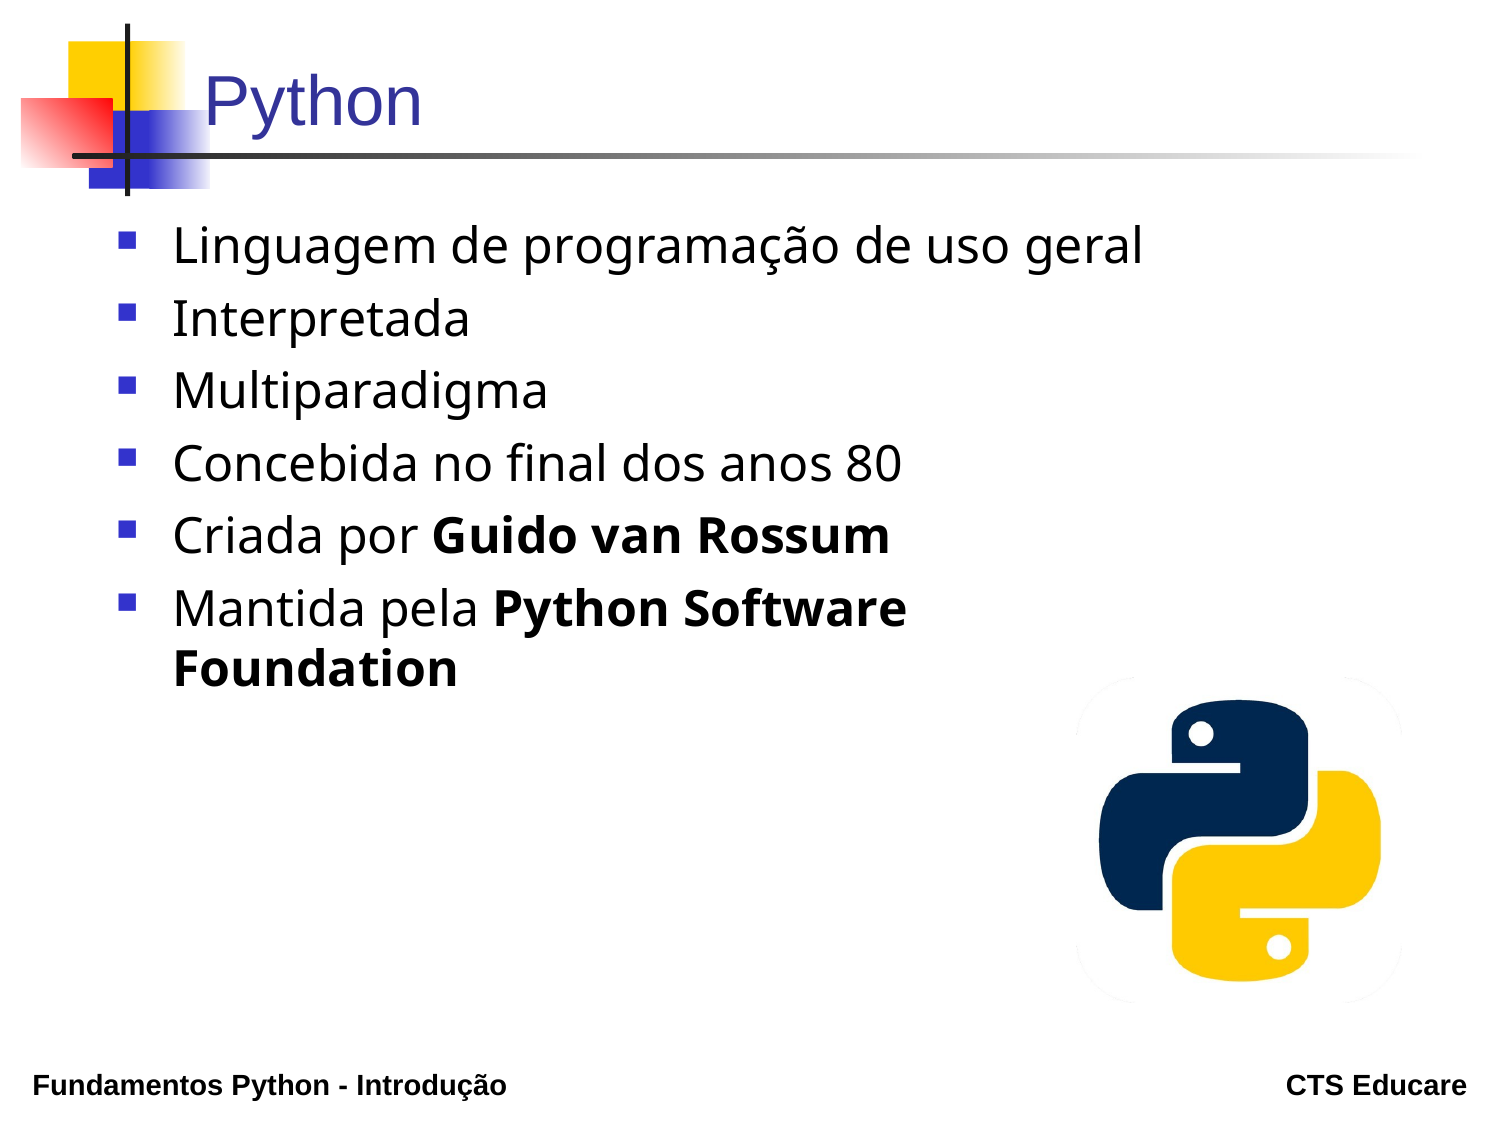

# Python
Linguagem de programação de uso geral
Interpretada
Multiparadigma
Concebida no final dos anos 80
Criada por Guido van Rossum
Mantida pela Python Software
Foundation